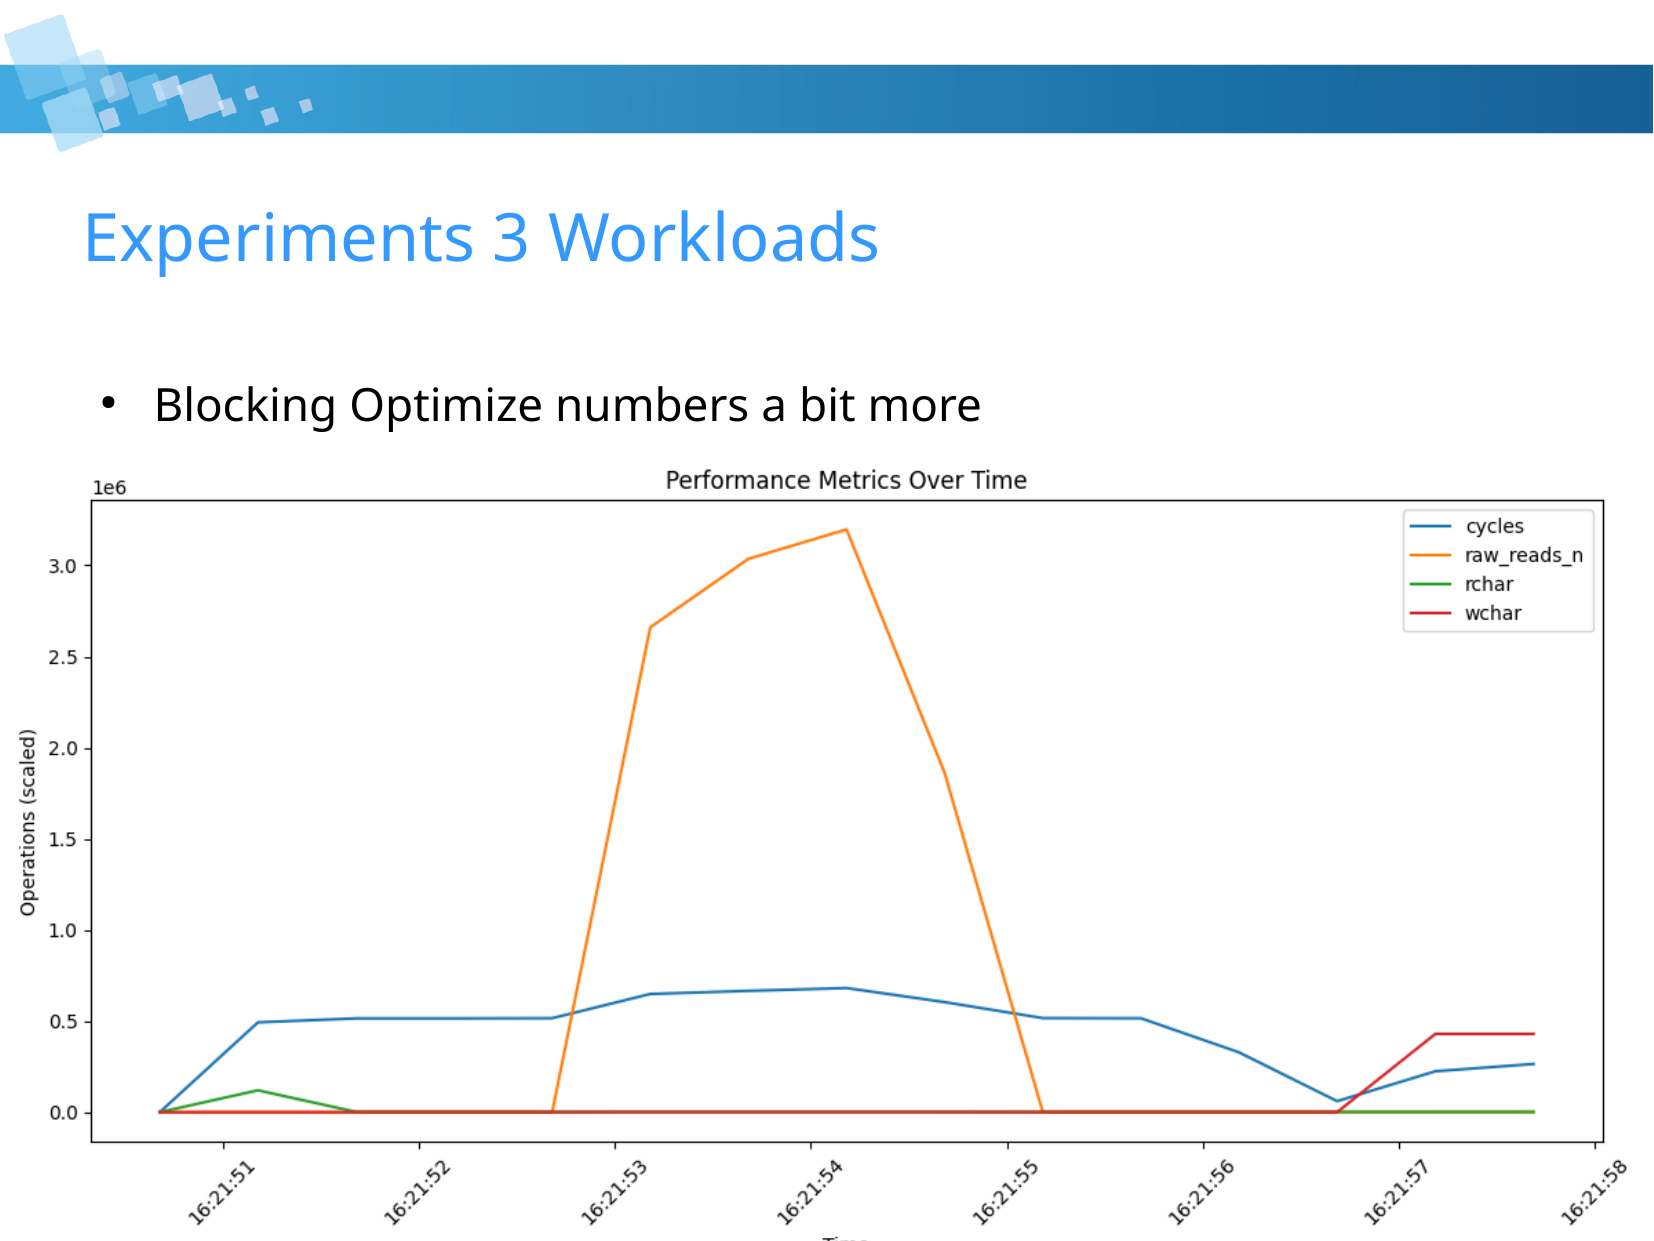

# Experiments 3 Workloads
Blocking Optimize numbers a bit more
13